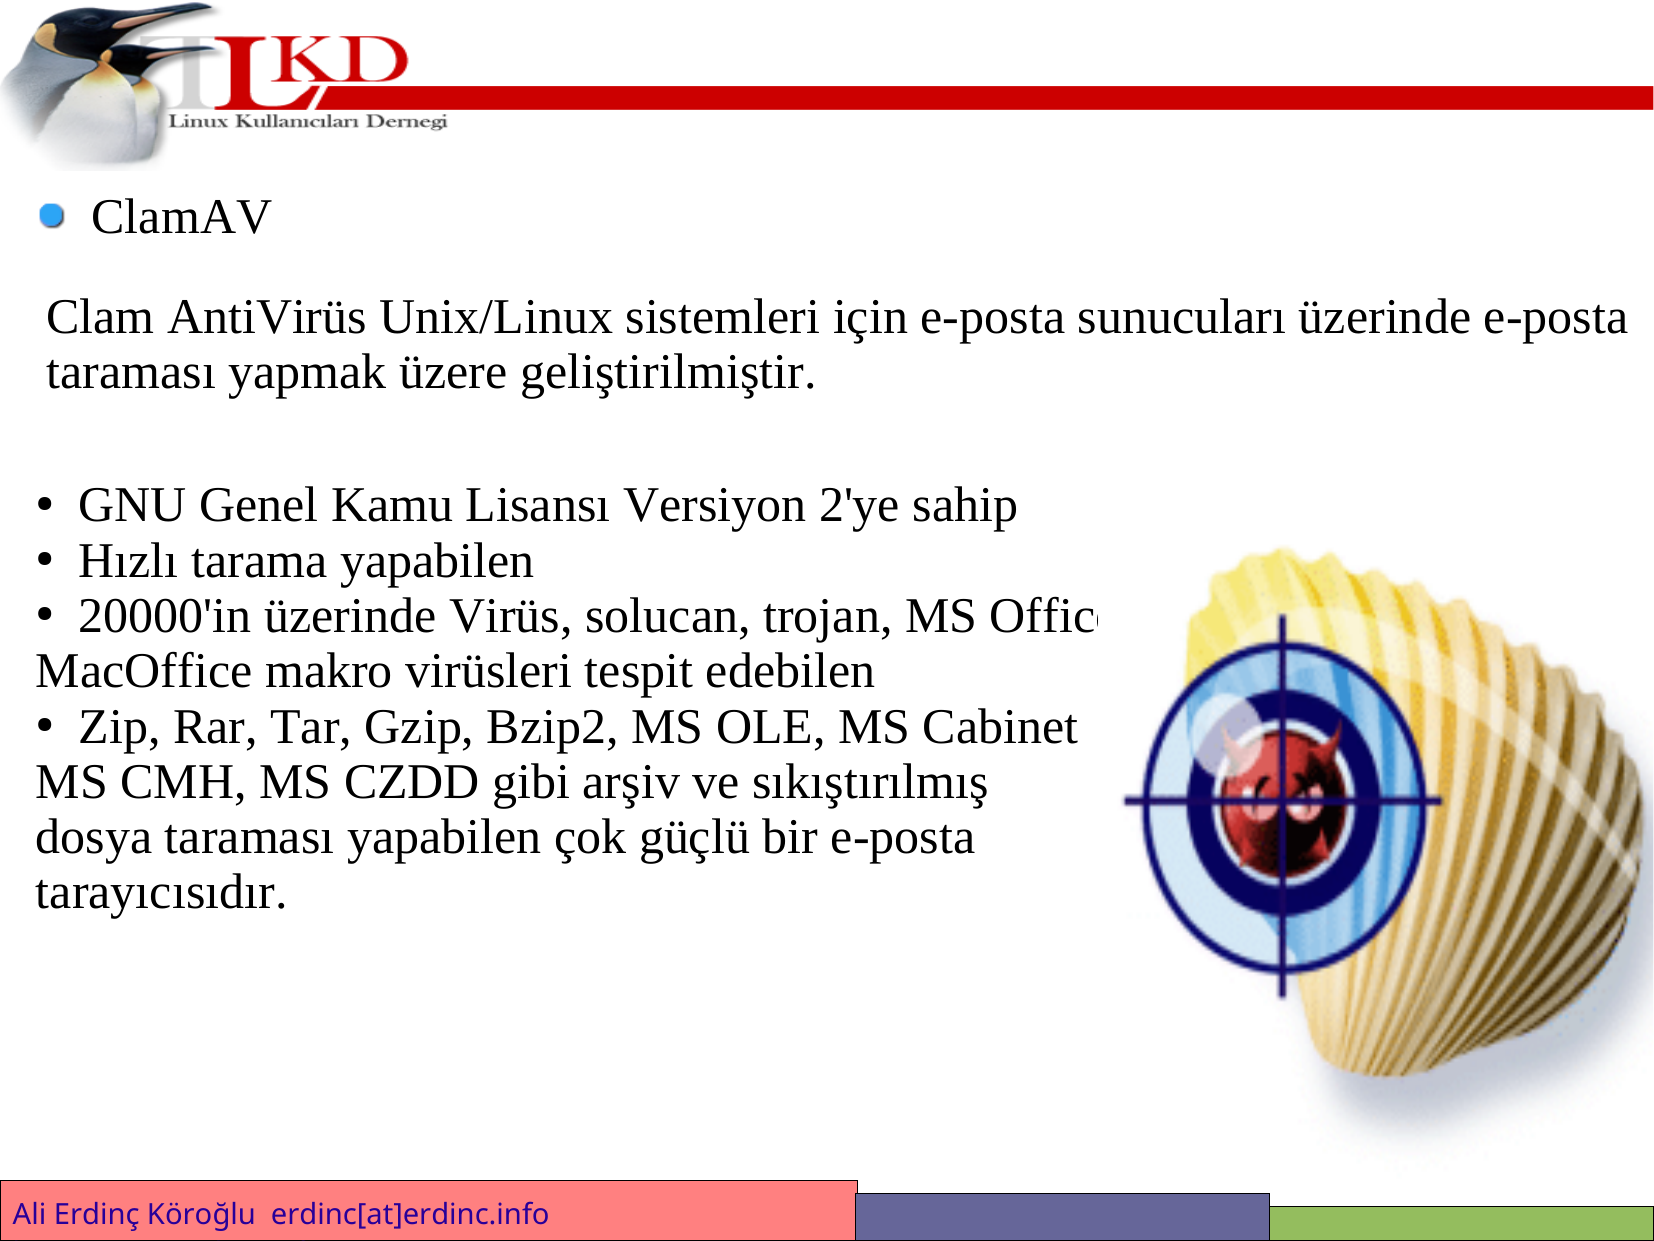

ClamAV
Clam AntiVirüs Unix/Linux sistemleri için e-posta sunucuları üzerinde e-posta
taraması yapmak üzere geliştirilmiştir.
 GNU Genel Kamu Lisansı Versiyon 2'ye sahip
 Hızlı tarama yapabilen
 20000'in üzerinde Virüs, solucan, trojan, MS Office
MacOffice makro virüsleri tespit edebilen
 Zip, Rar, Tar, Gzip, Bzip2, MS OLE, MS Cabinet
MS CMH, MS CZDD gibi arşiv ve sıkıştırılmış
dosya taraması yapabilen çok güçlü bir e-posta
tarayıcısıdır.
Ali Erdinç Köroğlu erdinc[at]erdinc.info http://www.erdinc.info